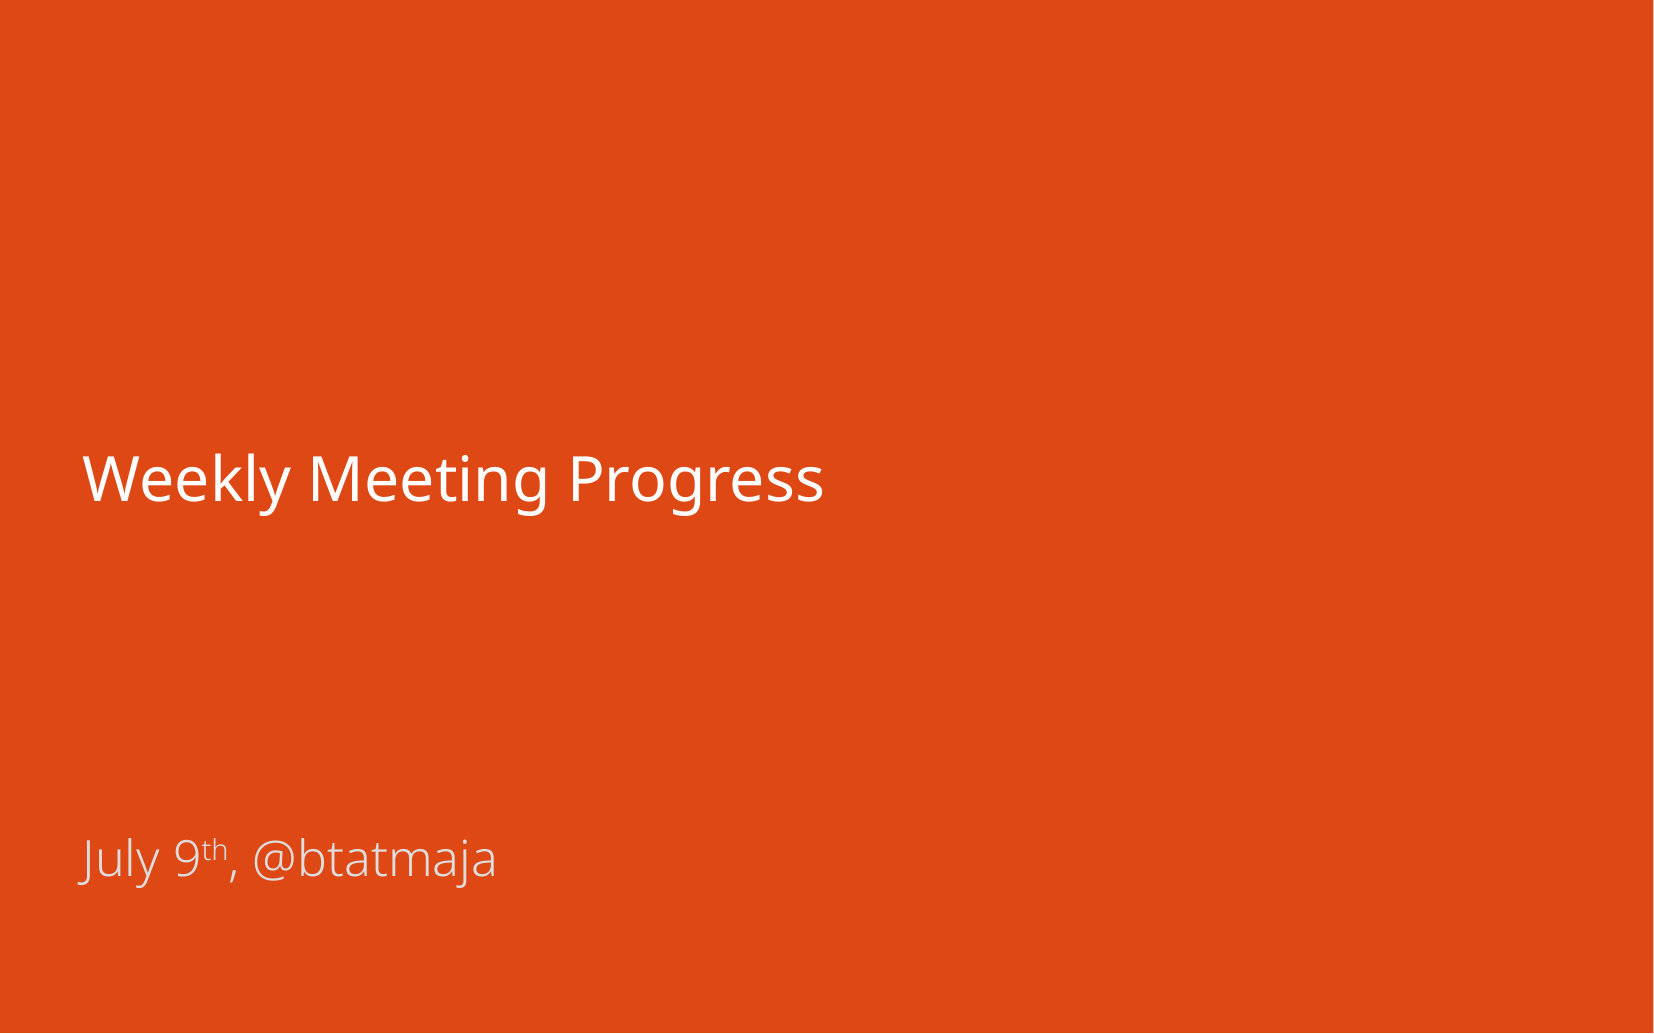

# Weekly Meeting Progress
July 9th, @btatmaja